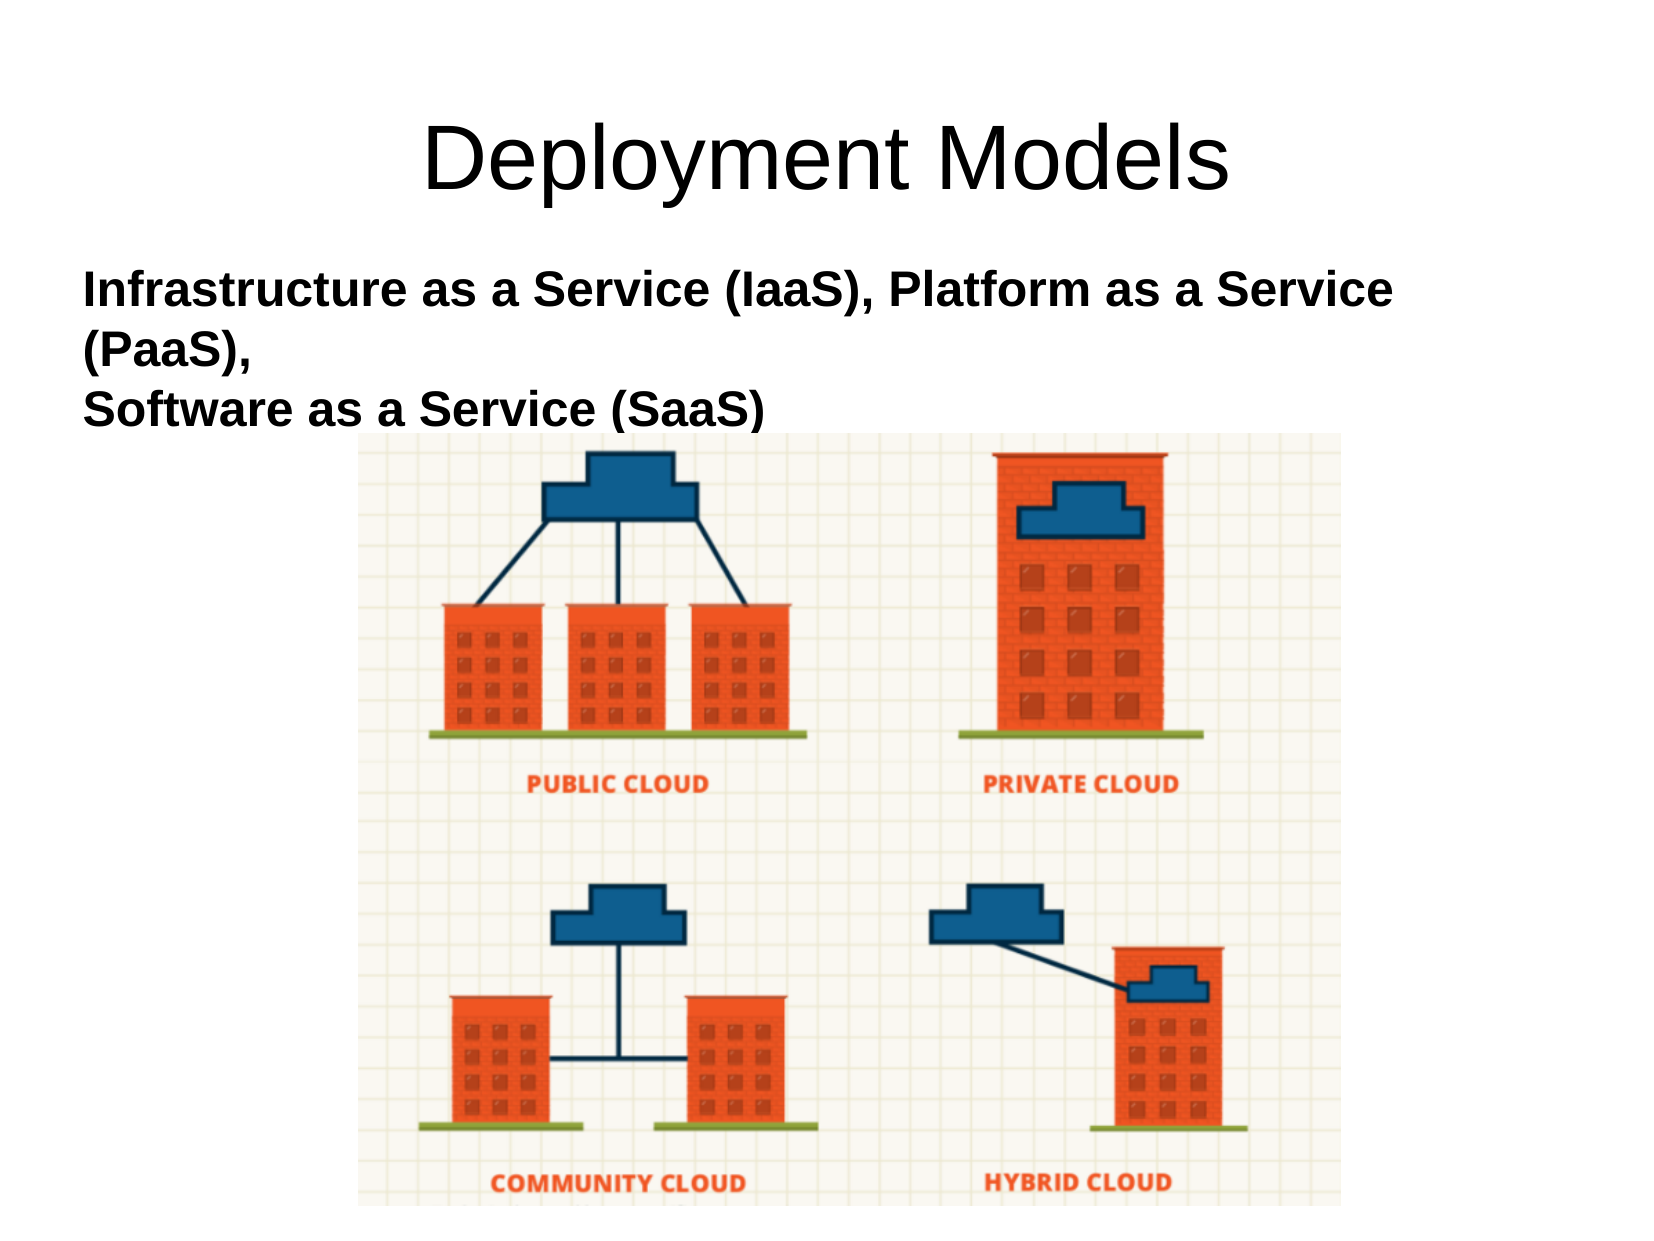

# Deployment Models
Infrastructure as a Service (IaaS), Platform as a Service (PaaS),
Software as a Service (SaaS)